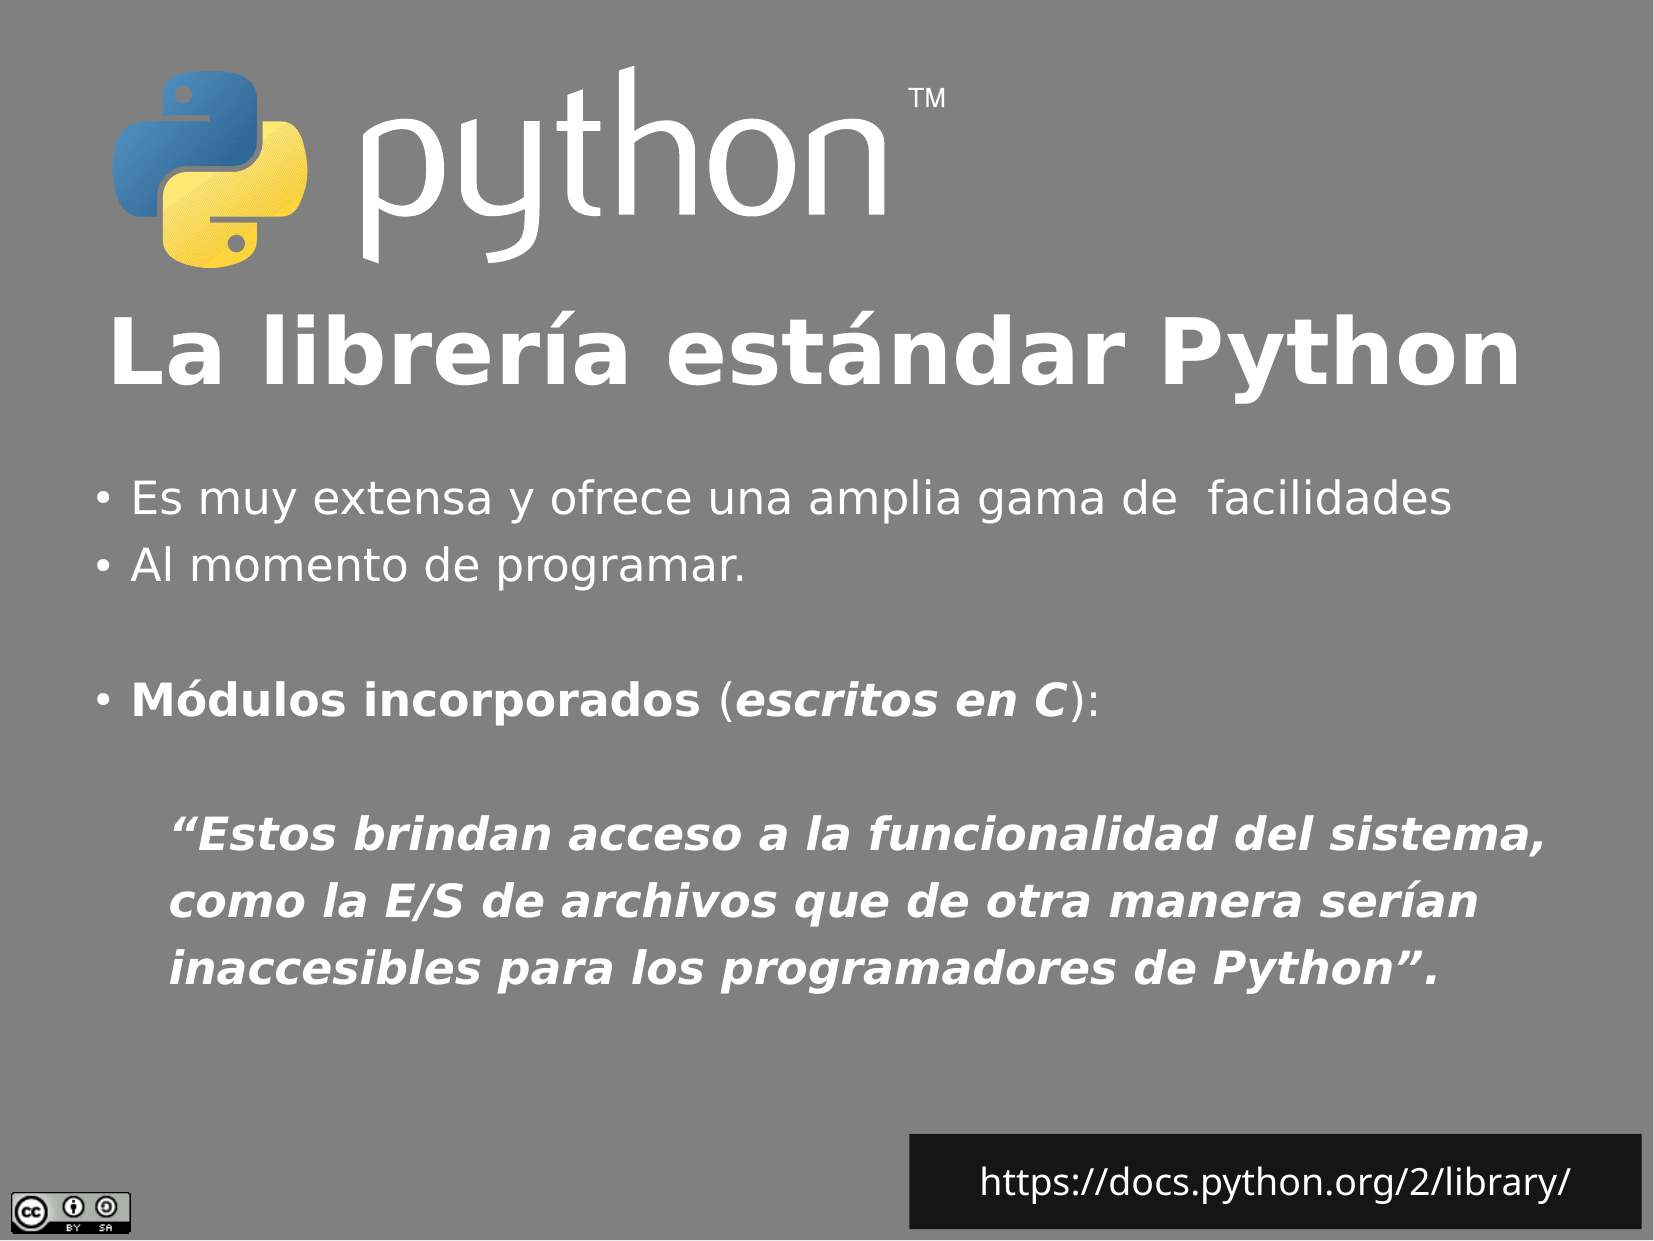

La librería estándar Python
Es muy extensa y ofrece una amplia gama de facilidades
Al momento de programar.
Módulos incorporados (escritos en C):
“Estos brindan acceso a la funcionalidad del sistema,
como la E/S de archivos que de otra manera serían
inaccesibles para los programadores de Python”.
# https://docs.python.org/2/library/